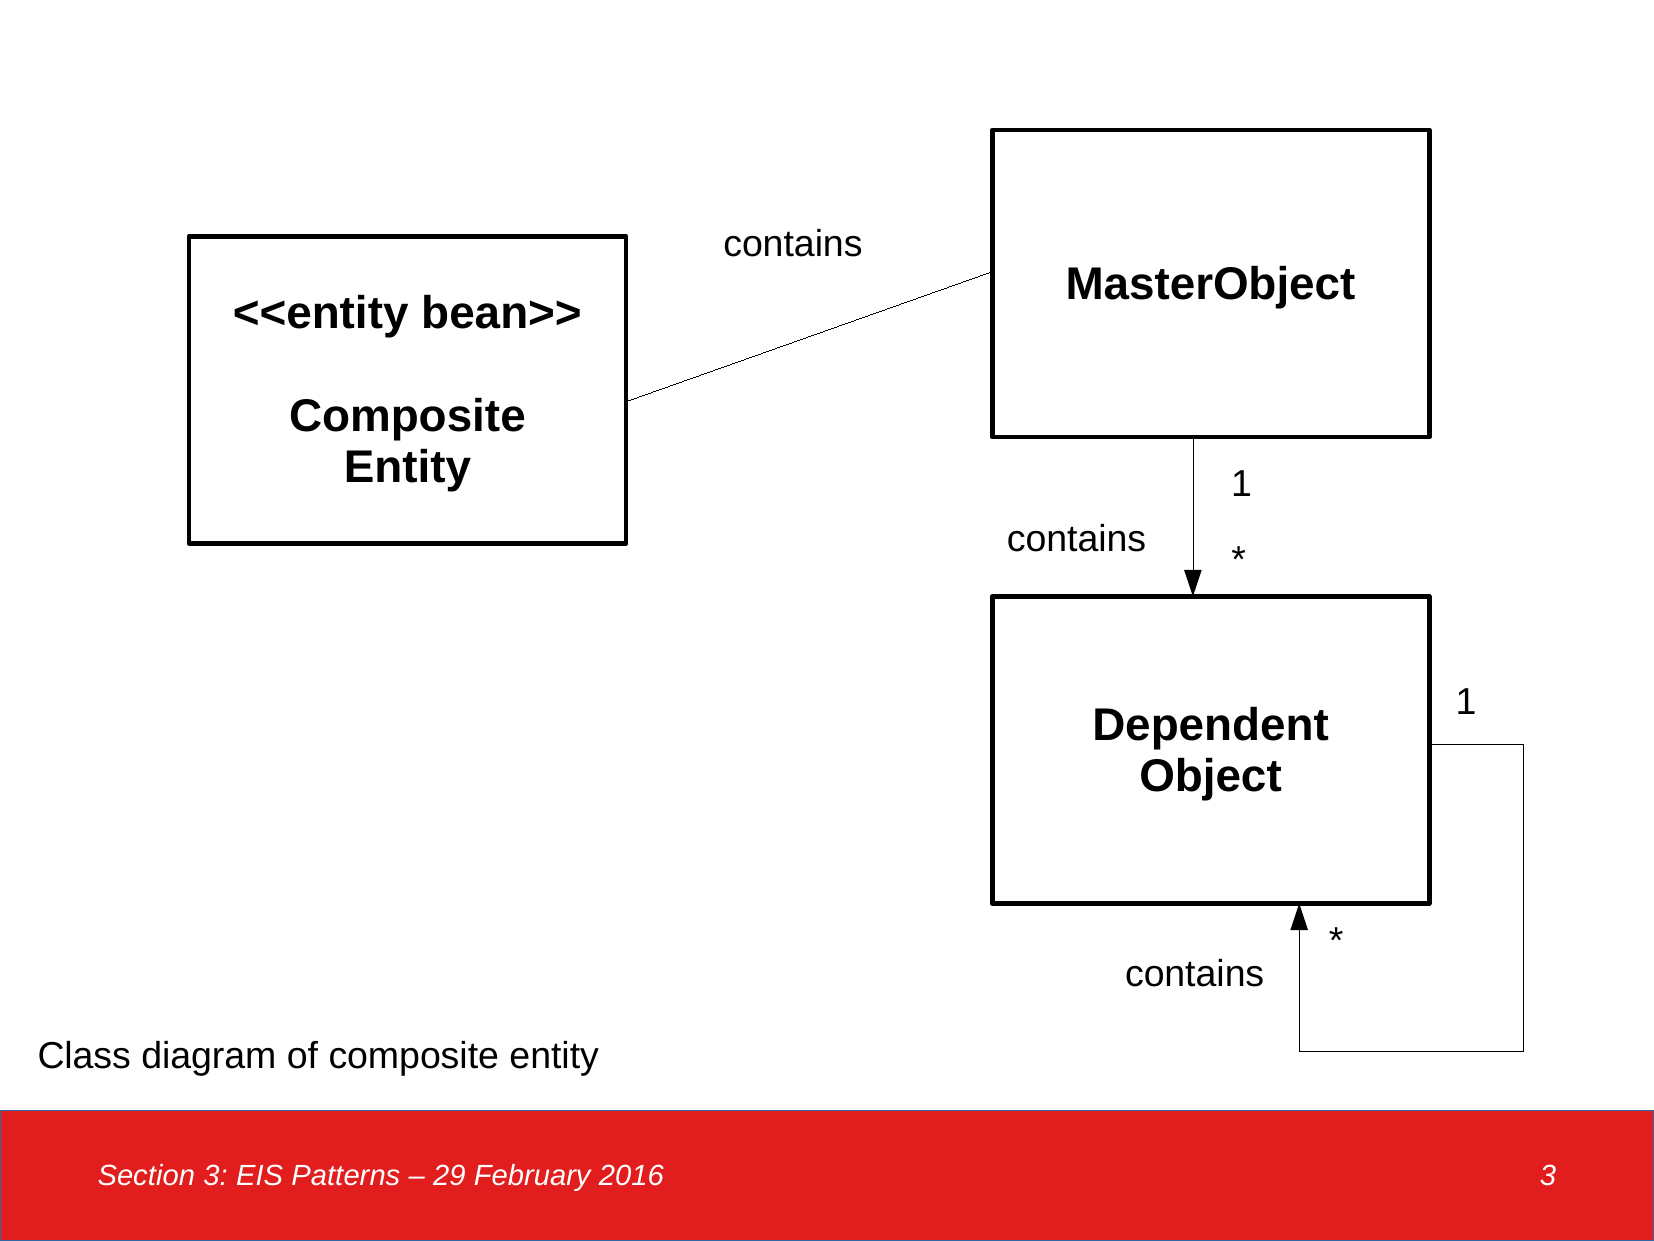

MasterObject
contains
<<entity bean>>
Composite
Entity
1
contains
*
Dependent
Object
1
*
contains
Class diagram of composite entity